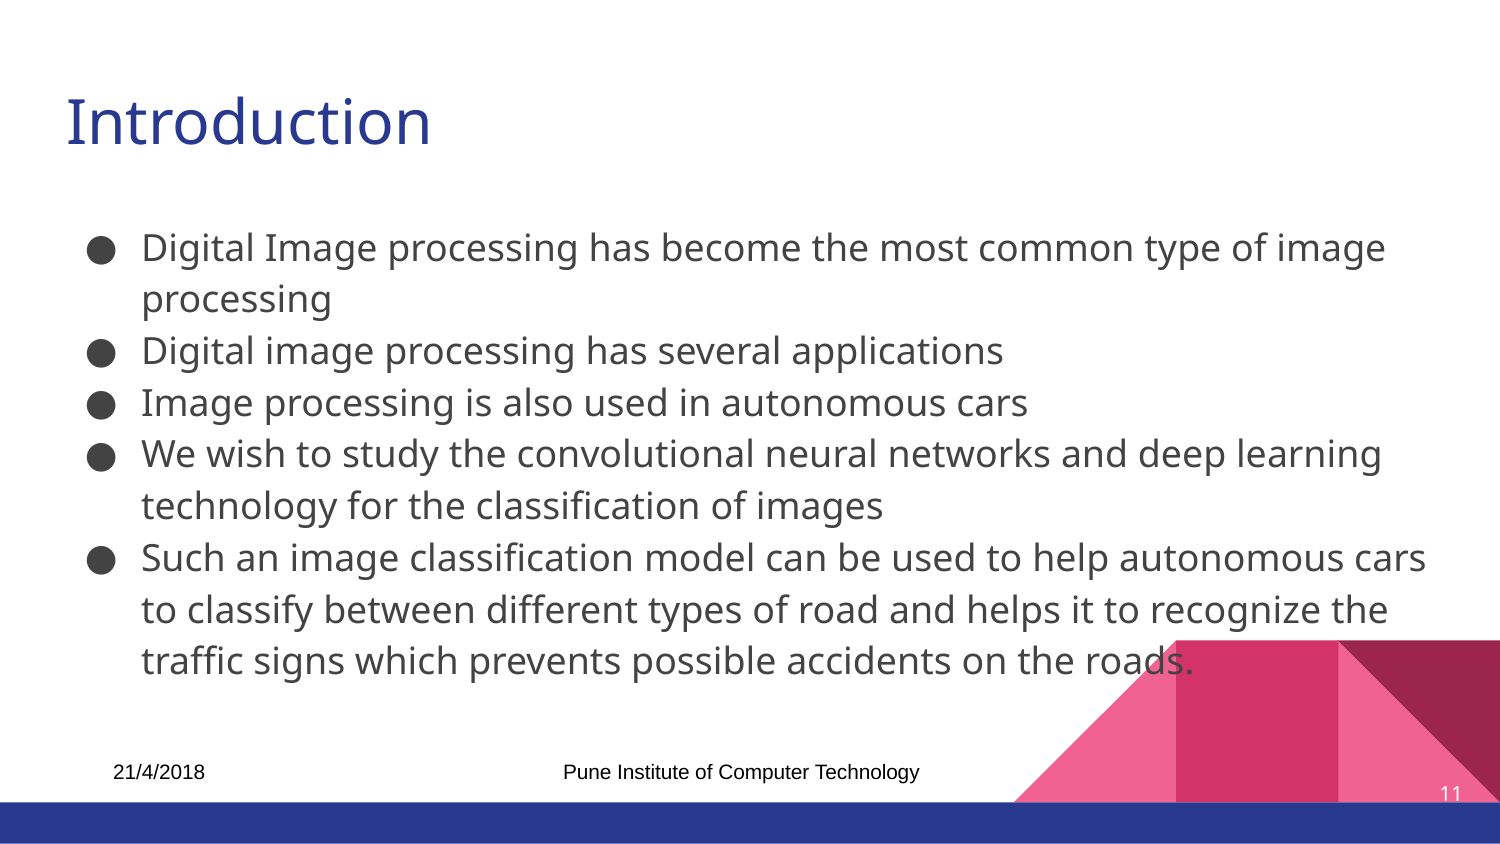

# Introduction
Digital Image processing has become the most common type of image processing
Digital image processing has several applications
Image processing is also used in autonomous cars
We wish to study the convolutional neural networks and deep learning technology for the classification of images
Such an image classification model can be used to help autonomous cars to classify between different types of road and helps it to recognize the traffic signs which prevents possible accidents on the roads.